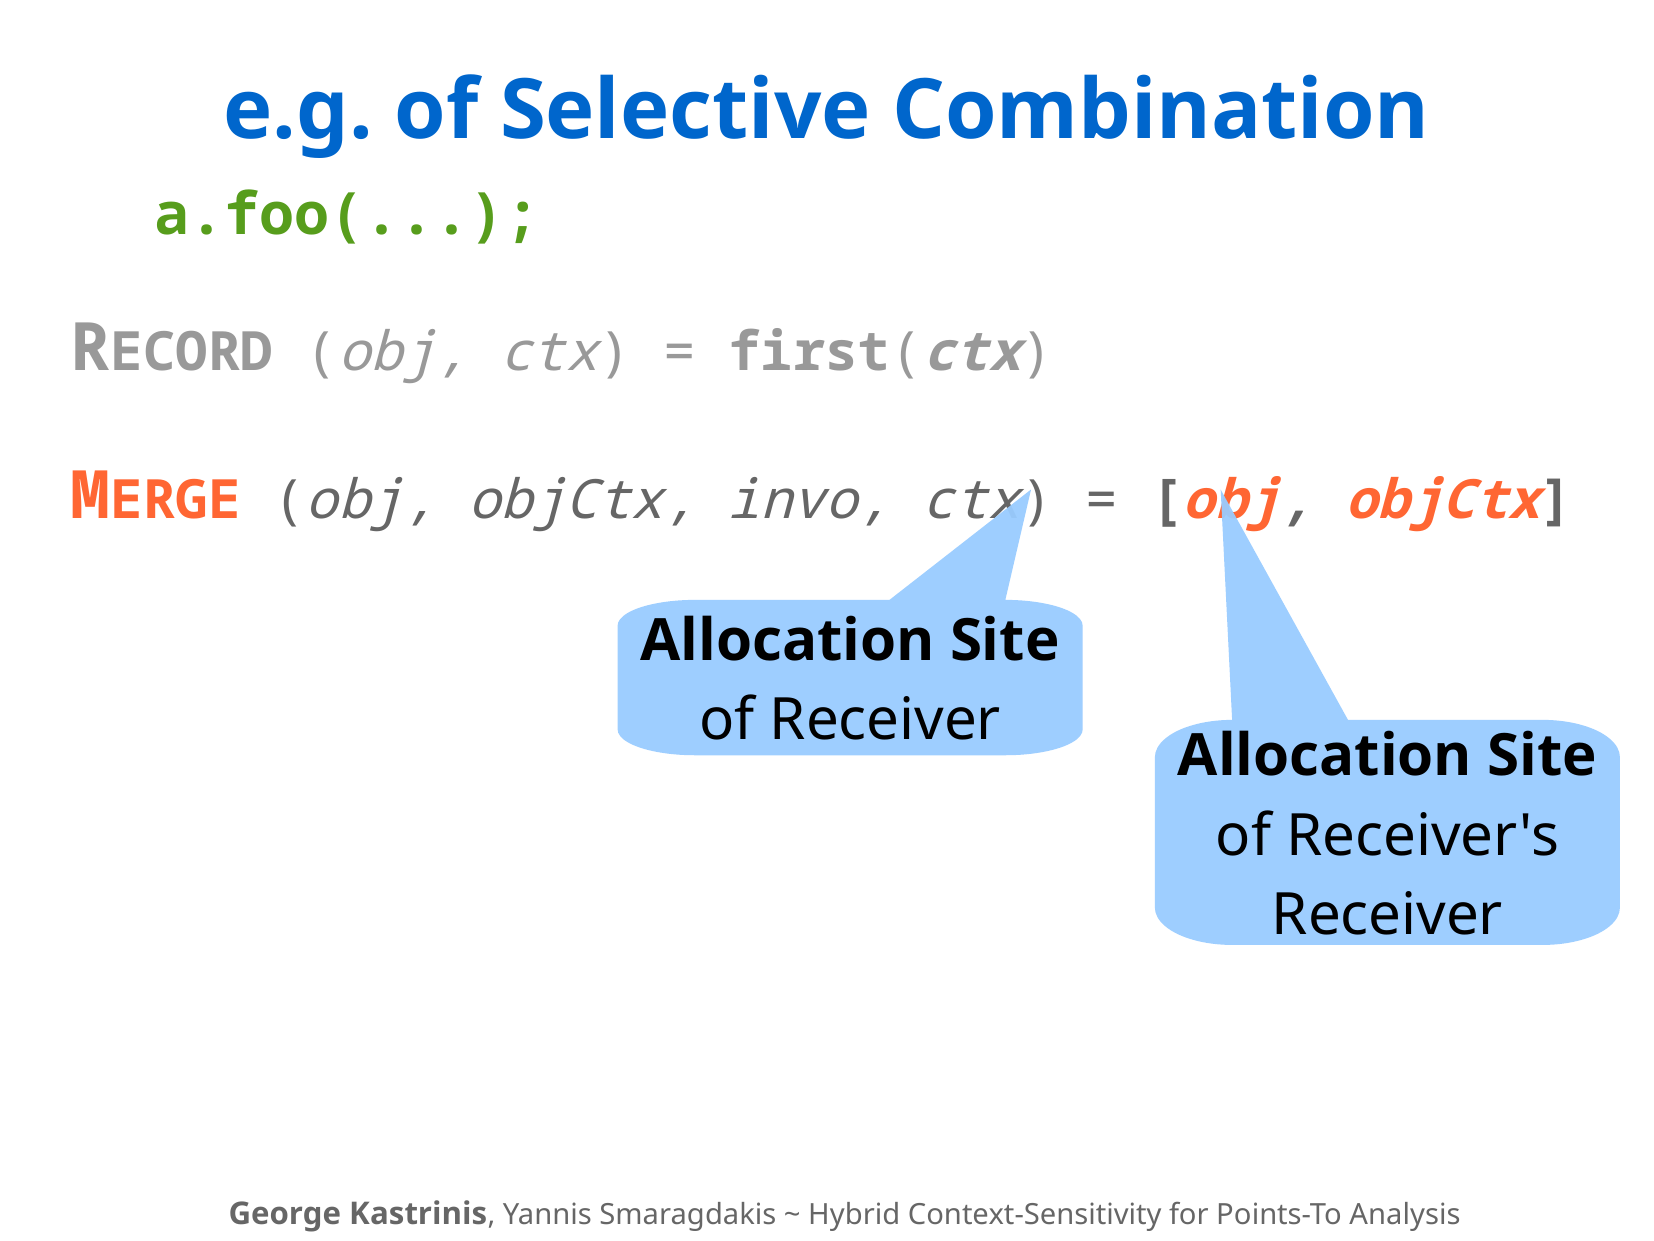

e.g. of Selective Combination
a.foo(...);
RECORD (obj, ctx) = first(ctx)
MERGE (obj, objCtx, invo, ctx) = [obj, objCtx]
Allocation Site
of Receiver
Allocation Site
of Receiver's
Receiver